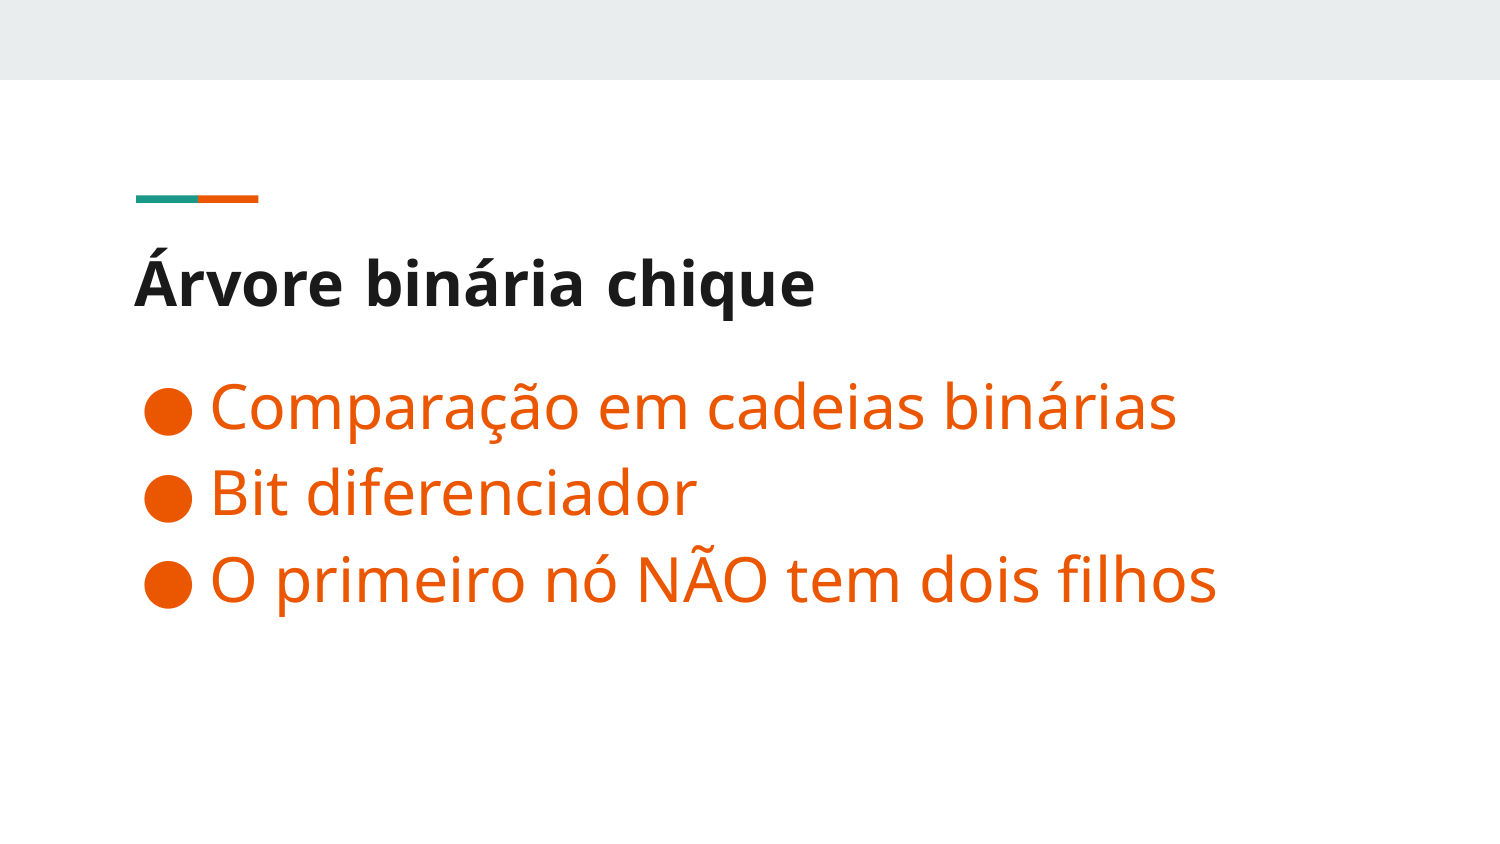

# Árvore binária chique
Comparação em cadeias binárias
Bit diferenciador
O primeiro nó NÃO tem dois filhos